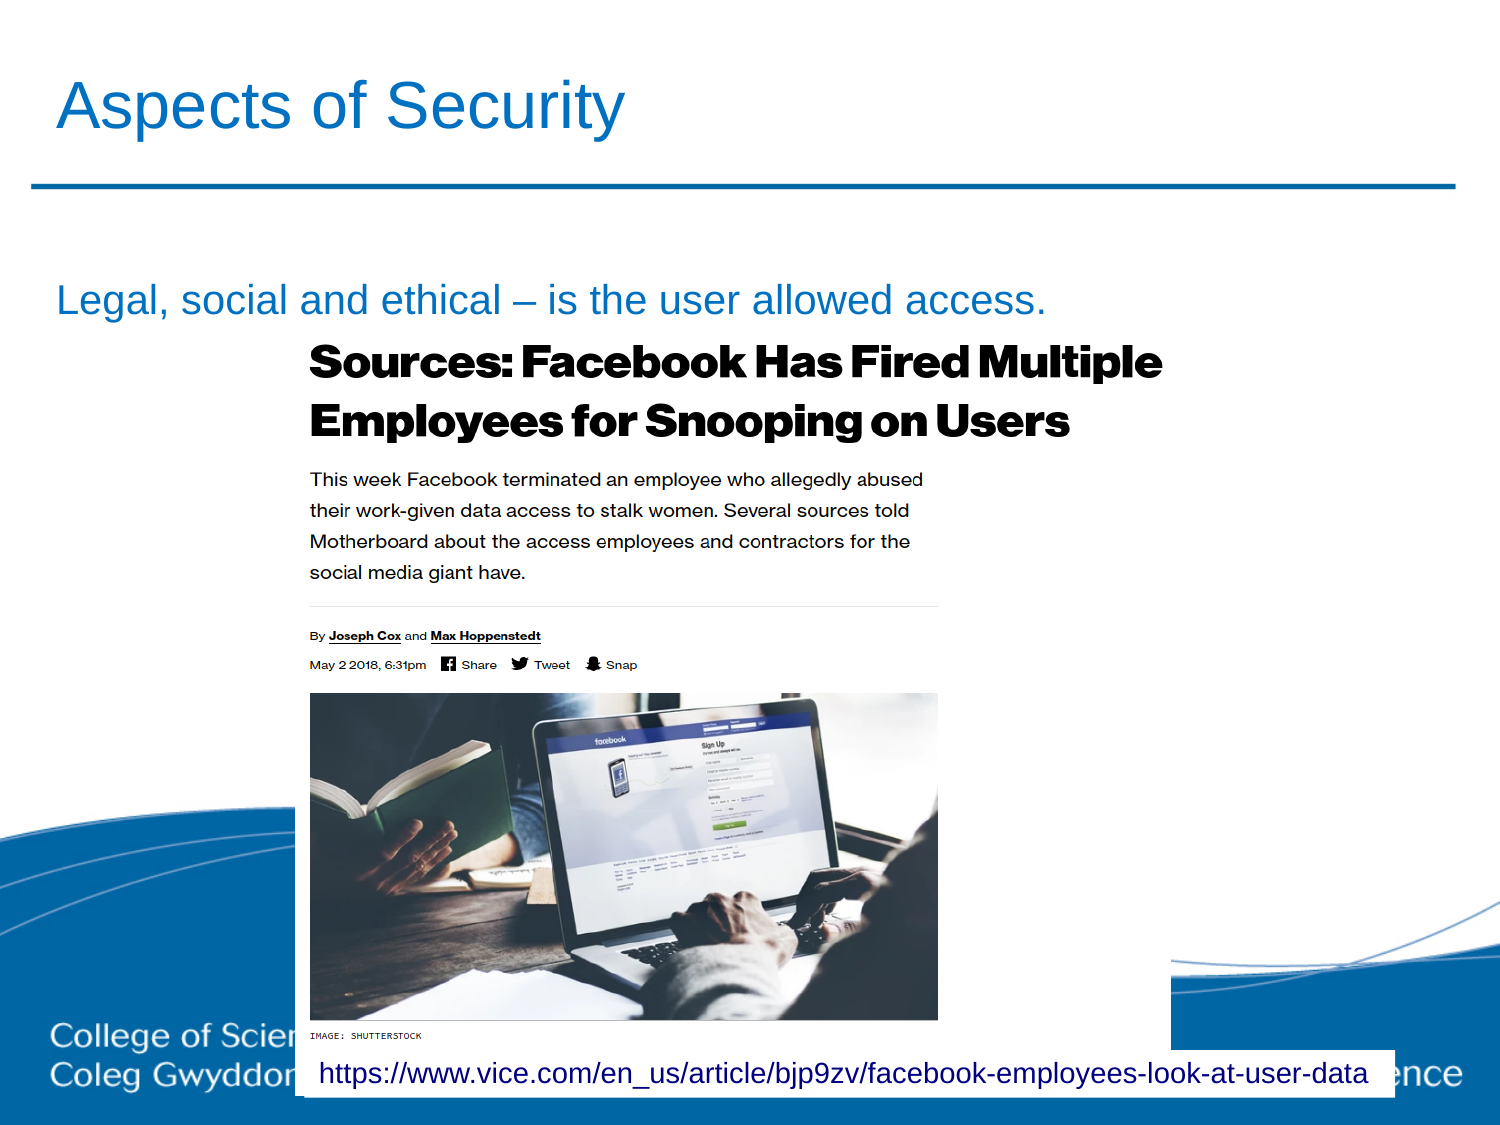

Aspects of Security
Legal, social and ethical – is the user allowed access.
https://www.vice.com/en_us/article/bjp9zv/facebook-employees-look-at-user-data